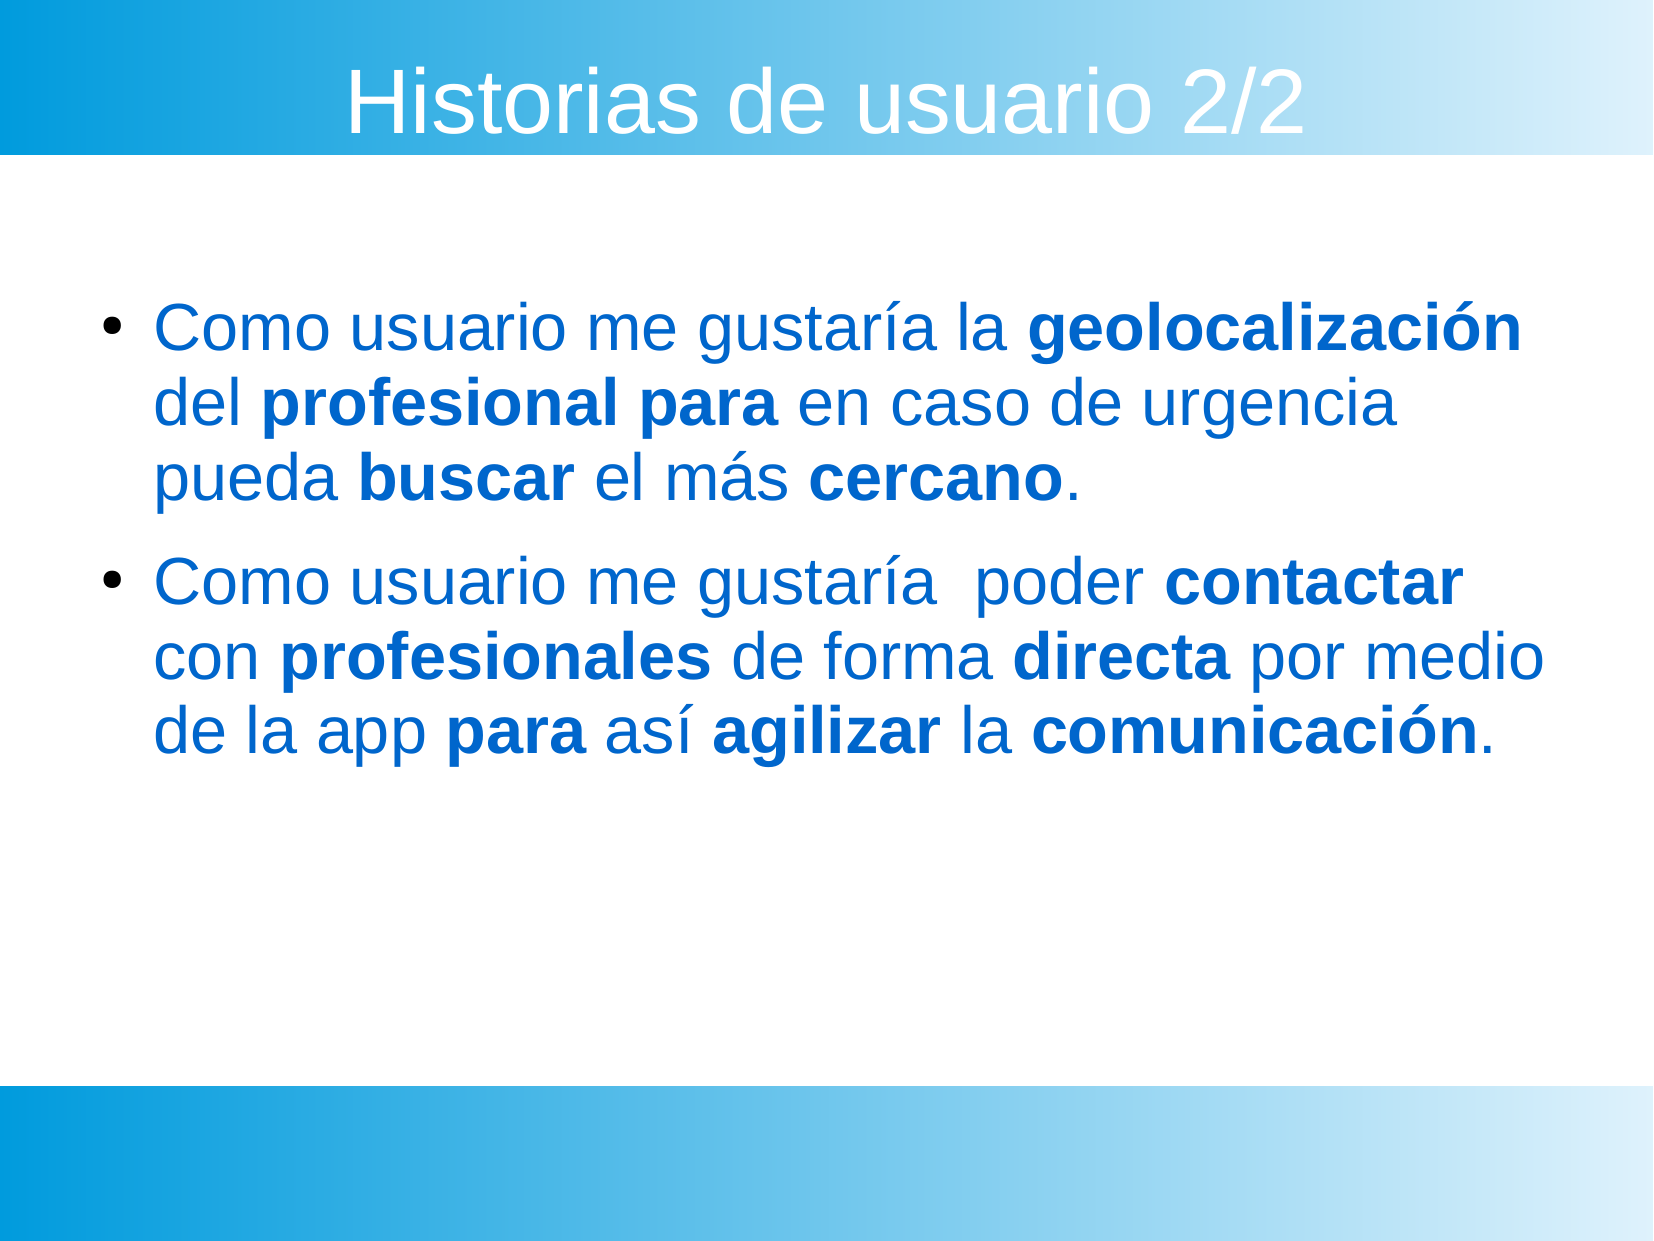

# Historias de usuario 2/2
Como usuario me gustaría la geolocalización del profesional para en caso de urgencia pueda buscar el más cercano.
Como usuario me gustaría poder contactar con profesionales de forma directa por medio de la app para así agilizar la comunicación.